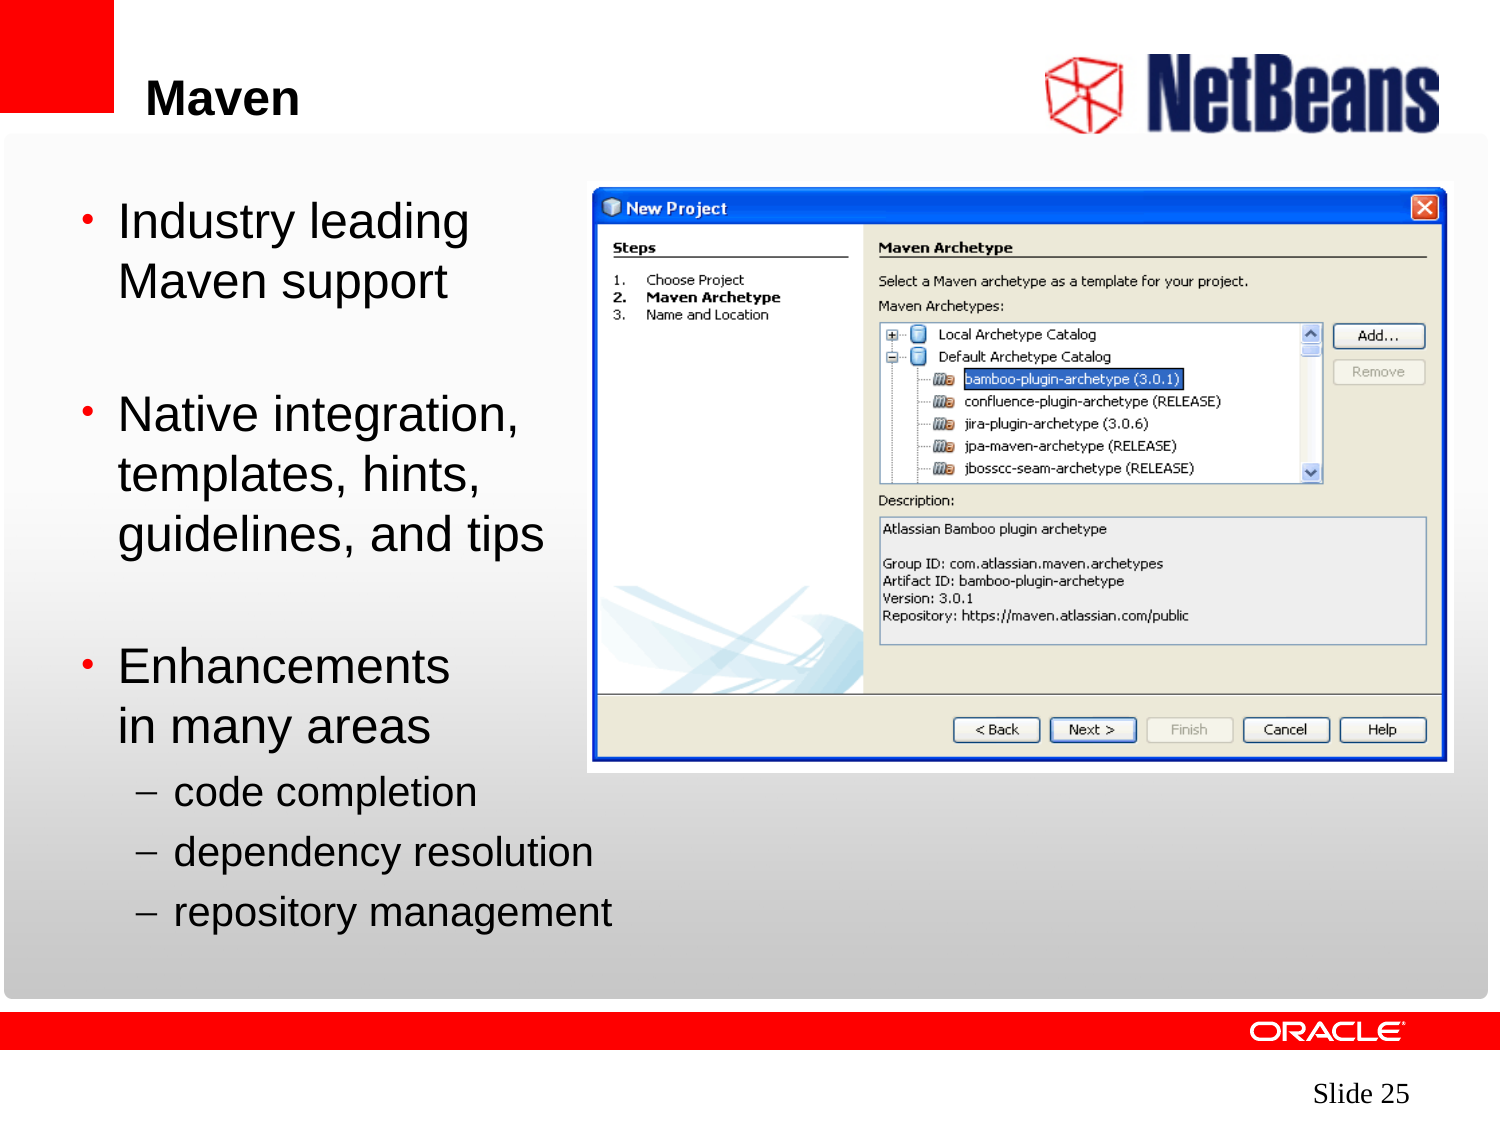

# Maven
Industry leading
Maven support
Native integration,
templates, hints,
guidelines, and tips
Enhancements
in many areas
code completion
dependency resolution
repository management